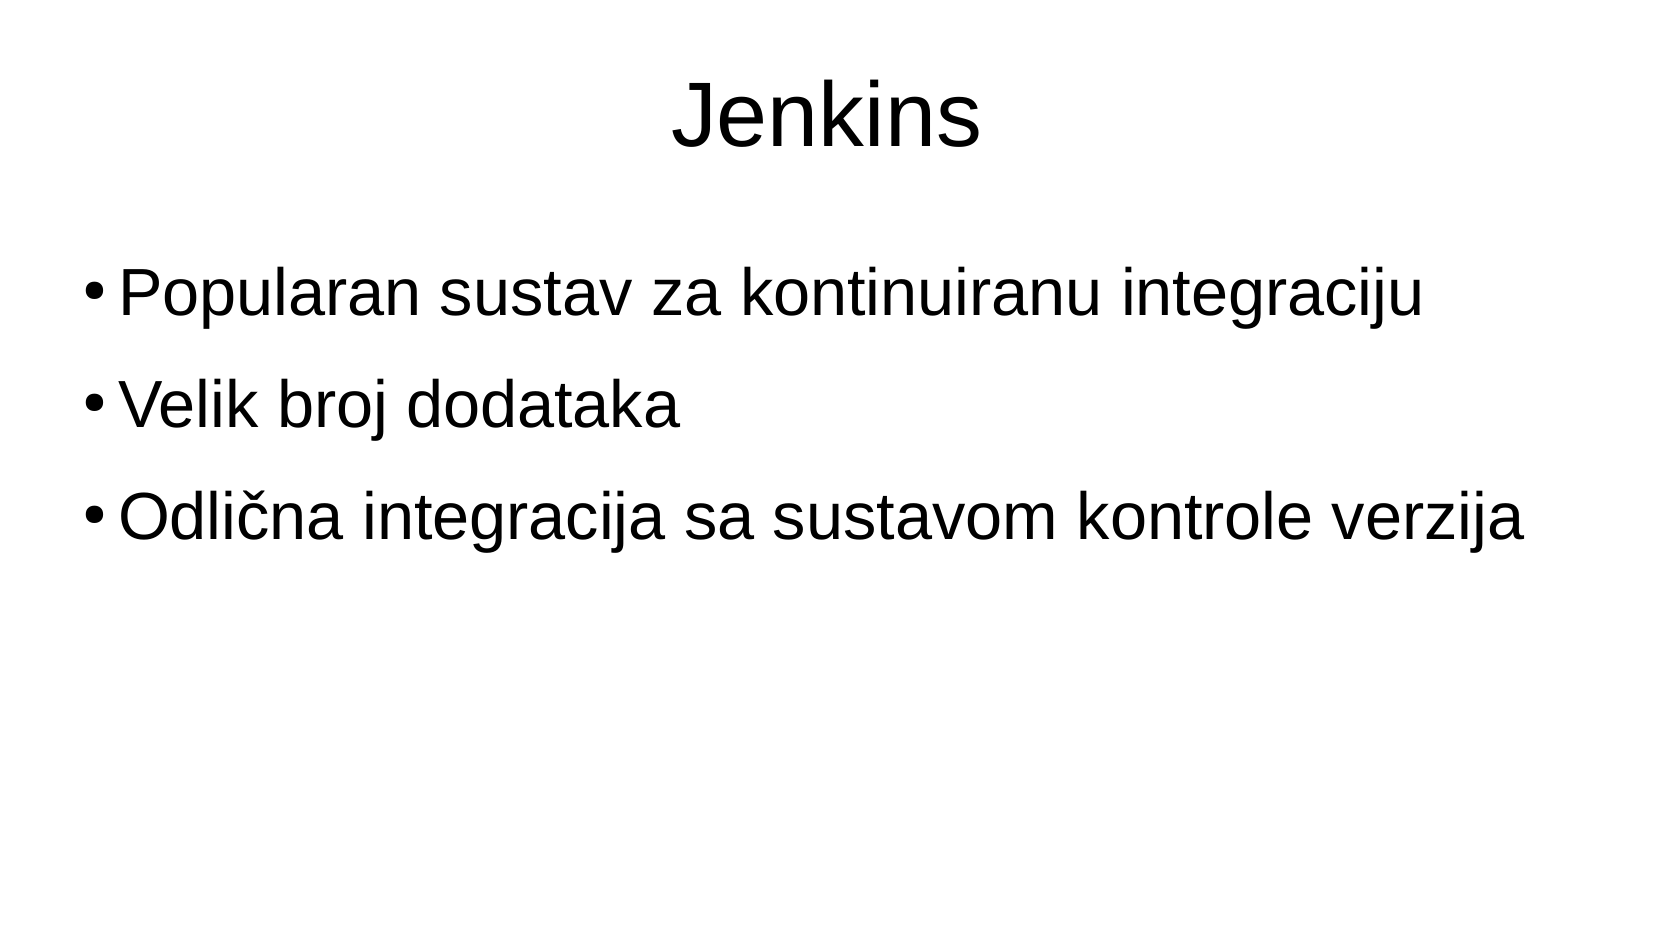

# Jenkins
Popularan sustav za kontinuiranu integraciju
Velik broj dodataka
Odlična integracija sa sustavom kontrole verzija